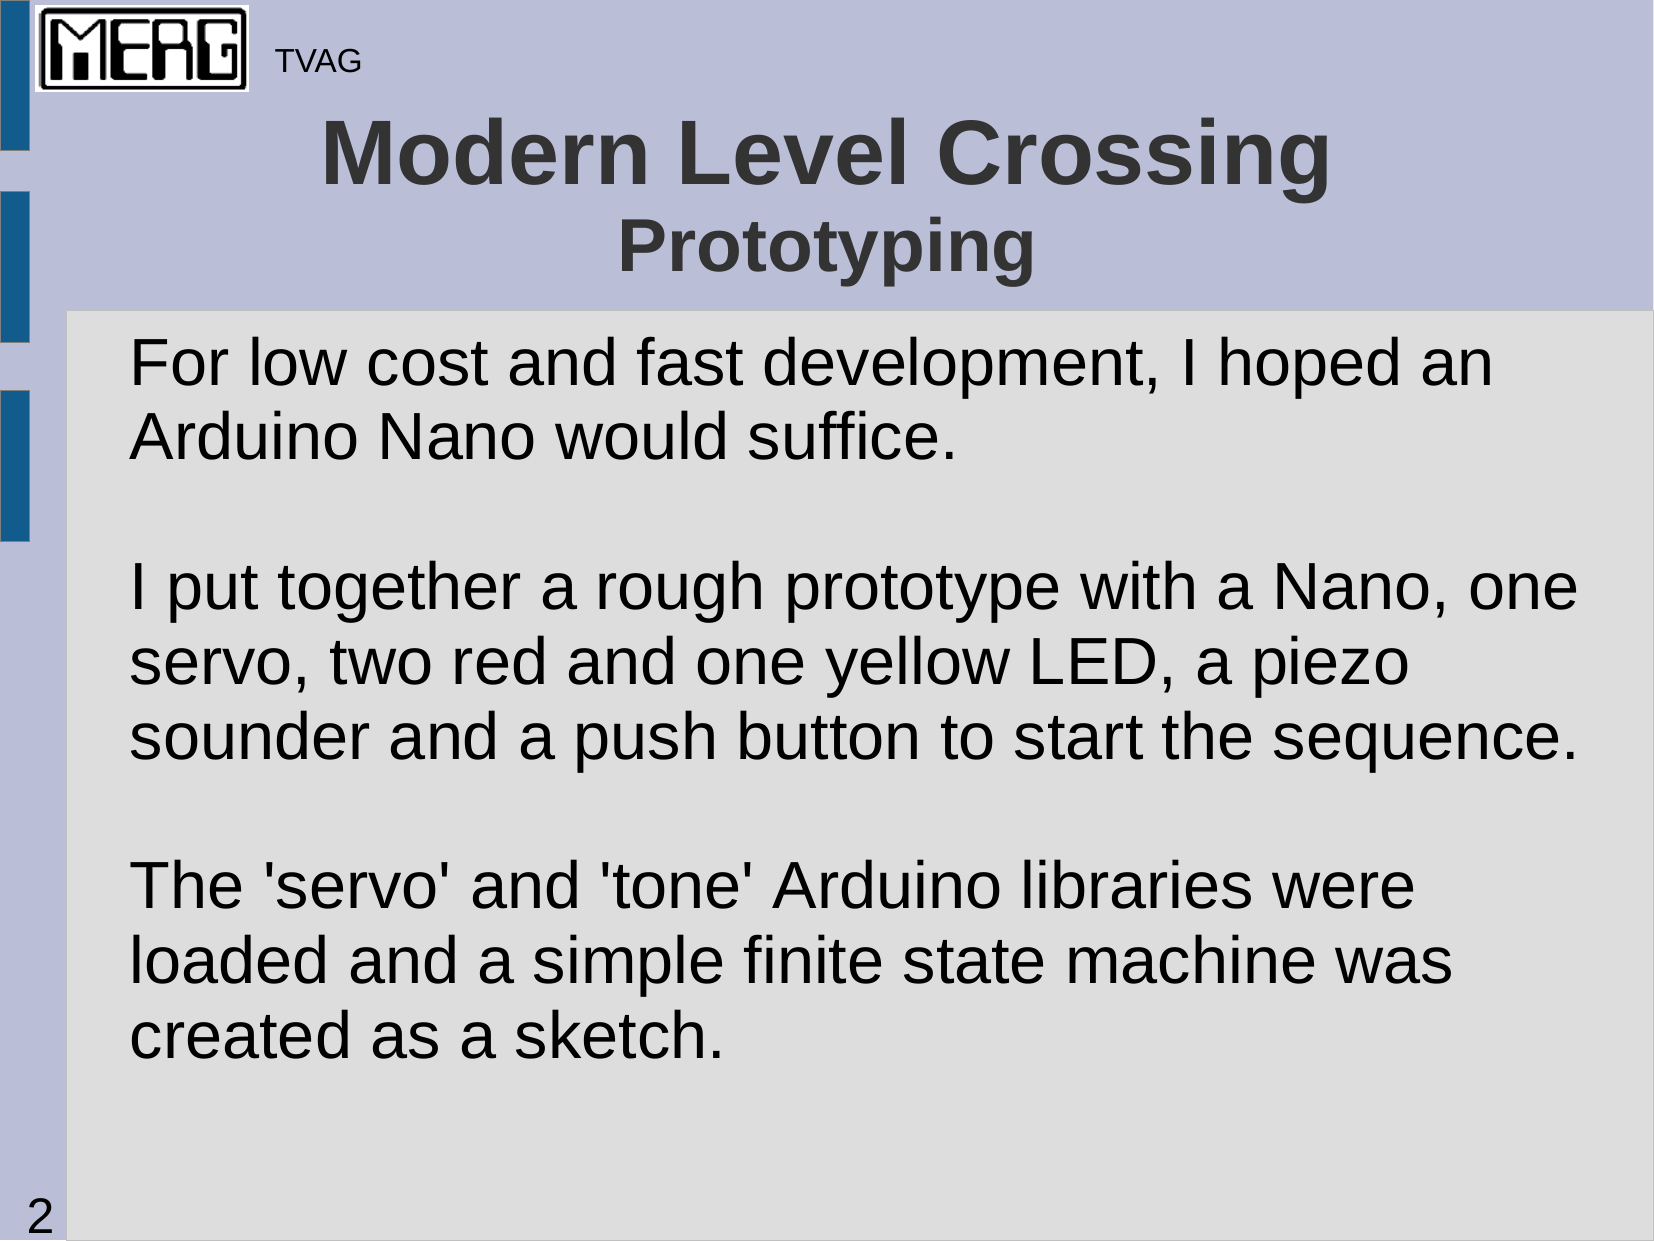

TVAG
# Modern Level Crossing Prototyping
For low cost and fast development, I hoped an Arduino Nano would suffice.
I put together a rough prototype with a Nano, one servo, two red and one yellow LED, a piezo sounder and a push button to start the sequence.
The 'servo' and 'tone' Arduino libraries were loaded and a simple finite state machine was created as a sketch.